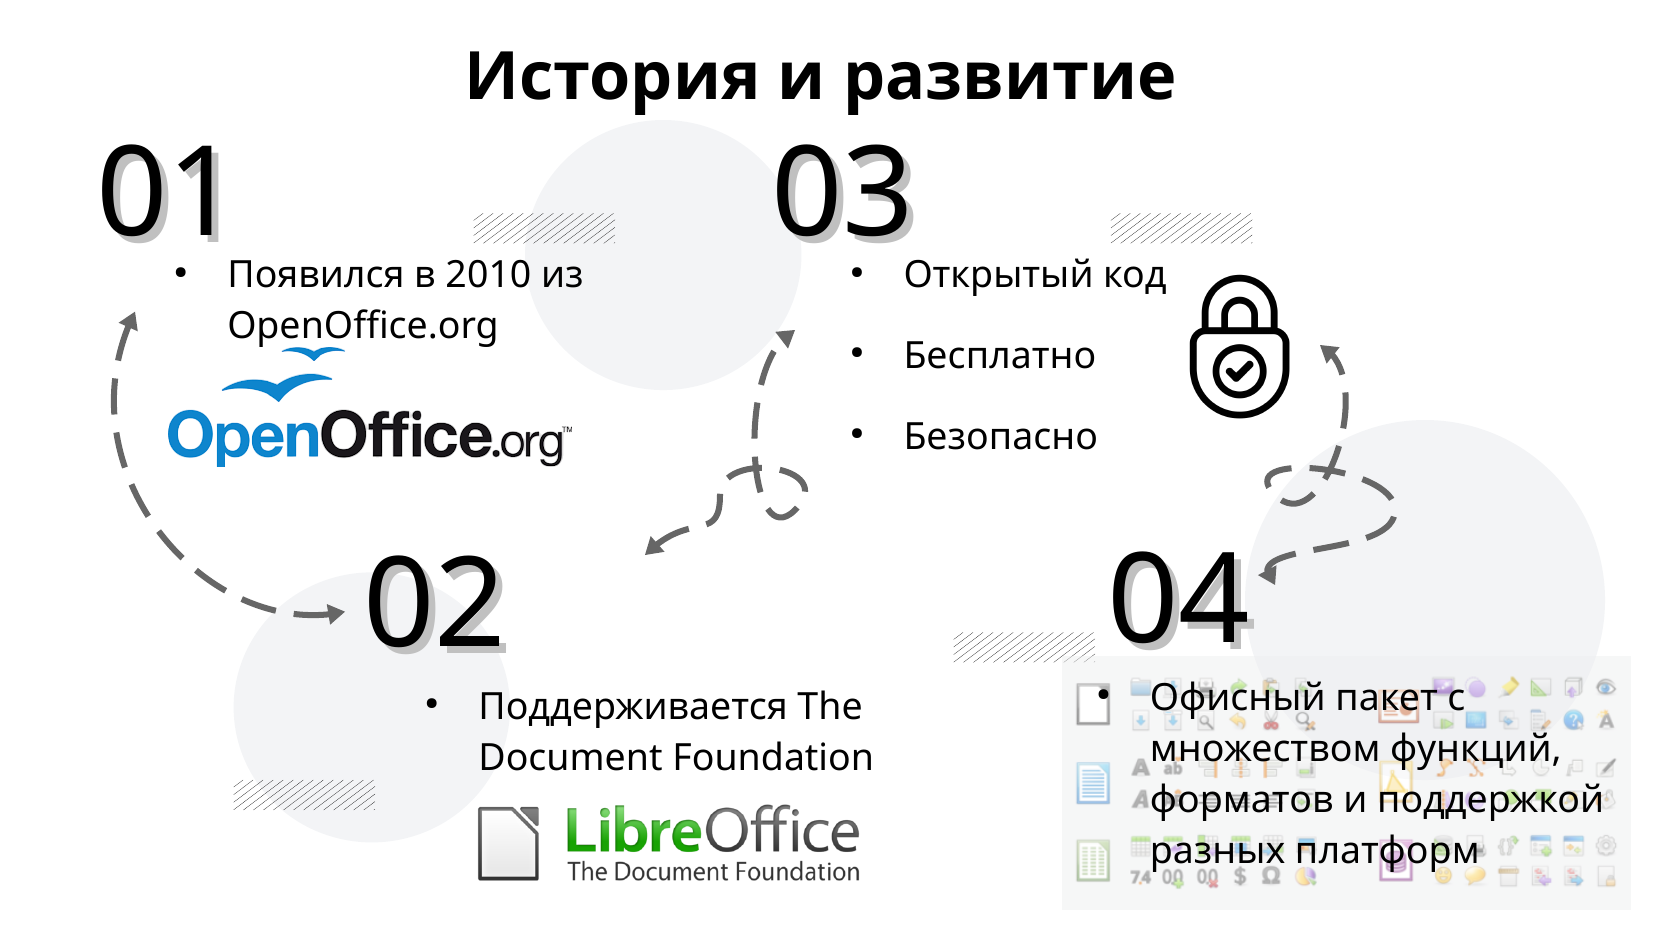

# История и развитие
01
03
Появился в 2010 из OpenOffice.org
Открытый код
Бесплатно
Безопасно
04
02
Офисный пакет с множеством функций, форматов и поддержкой разных платформ
Поддерживается The Document Foundation